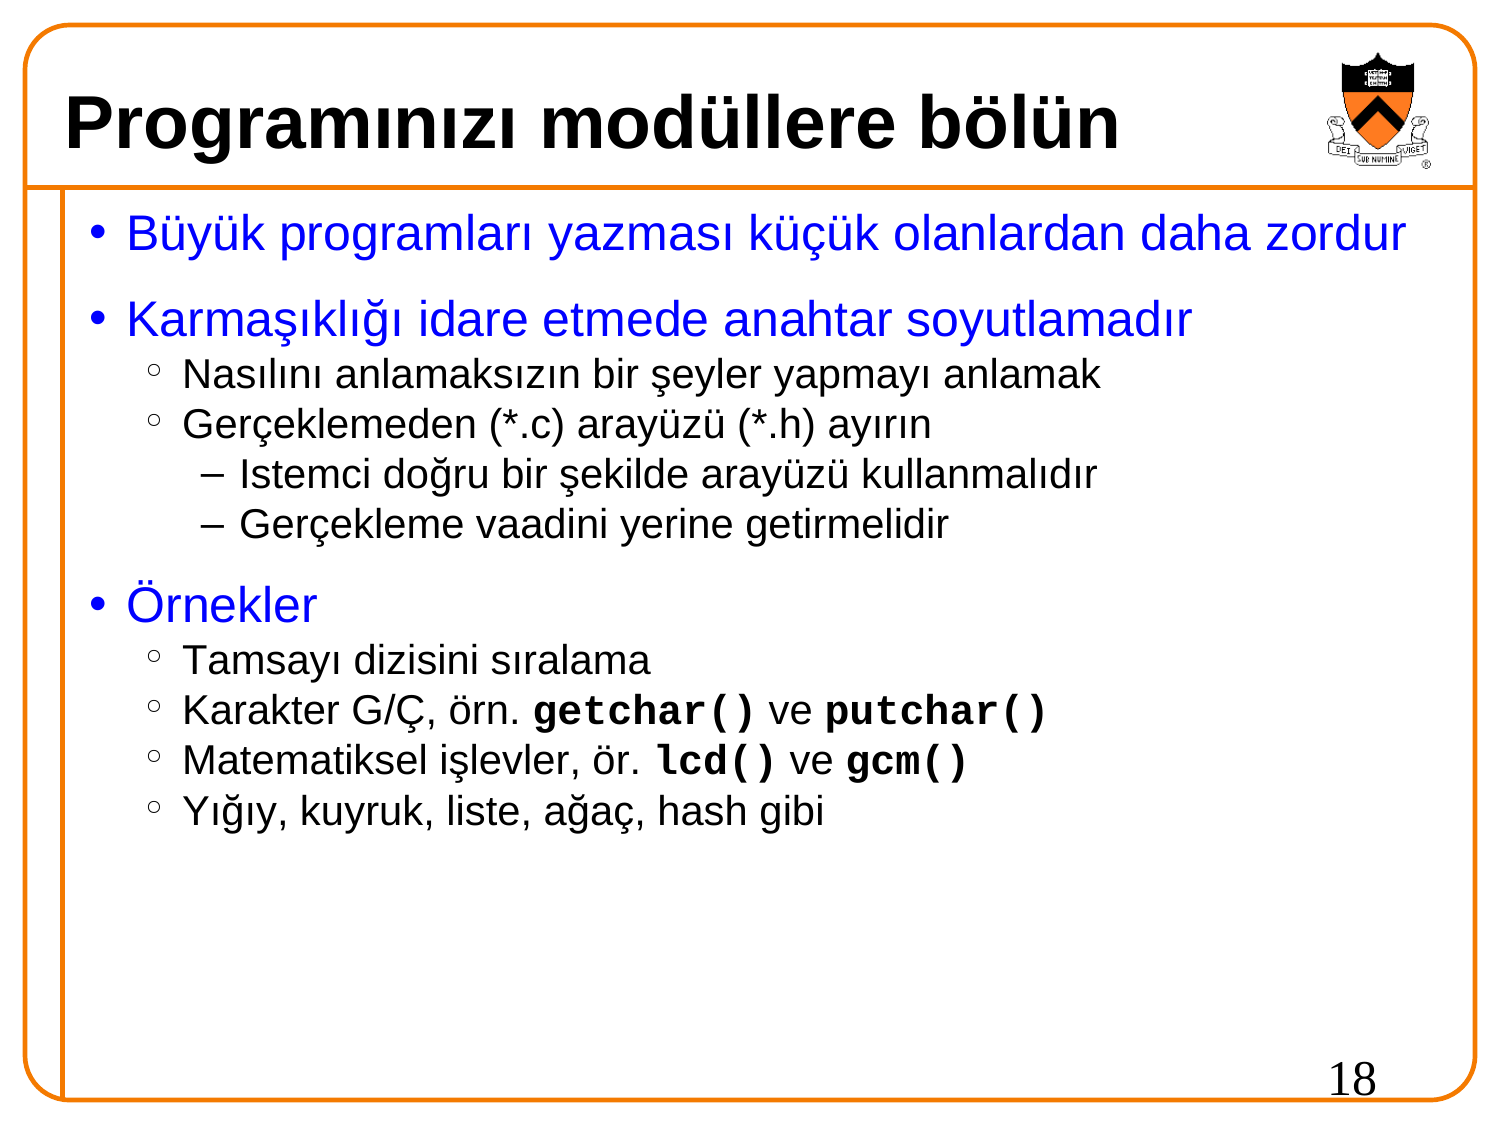

# Programınızı modüllere bölün
Büyük programları yazması küçük olanlardan daha zordur
Karmaşıklığı idare etmede anahtar soyutlamadır
Nasılını anlamaksızın bir şeyler yapmayı anlamak
Gerçeklemeden (*.c) arayüzü (*.h) ayırın
Istemci doğru bir şekilde arayüzü kullanmalıdır
Gerçekleme vaadini yerine getirmelidir
Örnekler
Tamsayı dizisini sıralama
Karakter G/Ç, örn. getchar() ve putchar()
Matematiksel işlevler, ör. lcd() ve gcm()
Yığıy, kuyruk, liste, ağaç, hash gibi
18